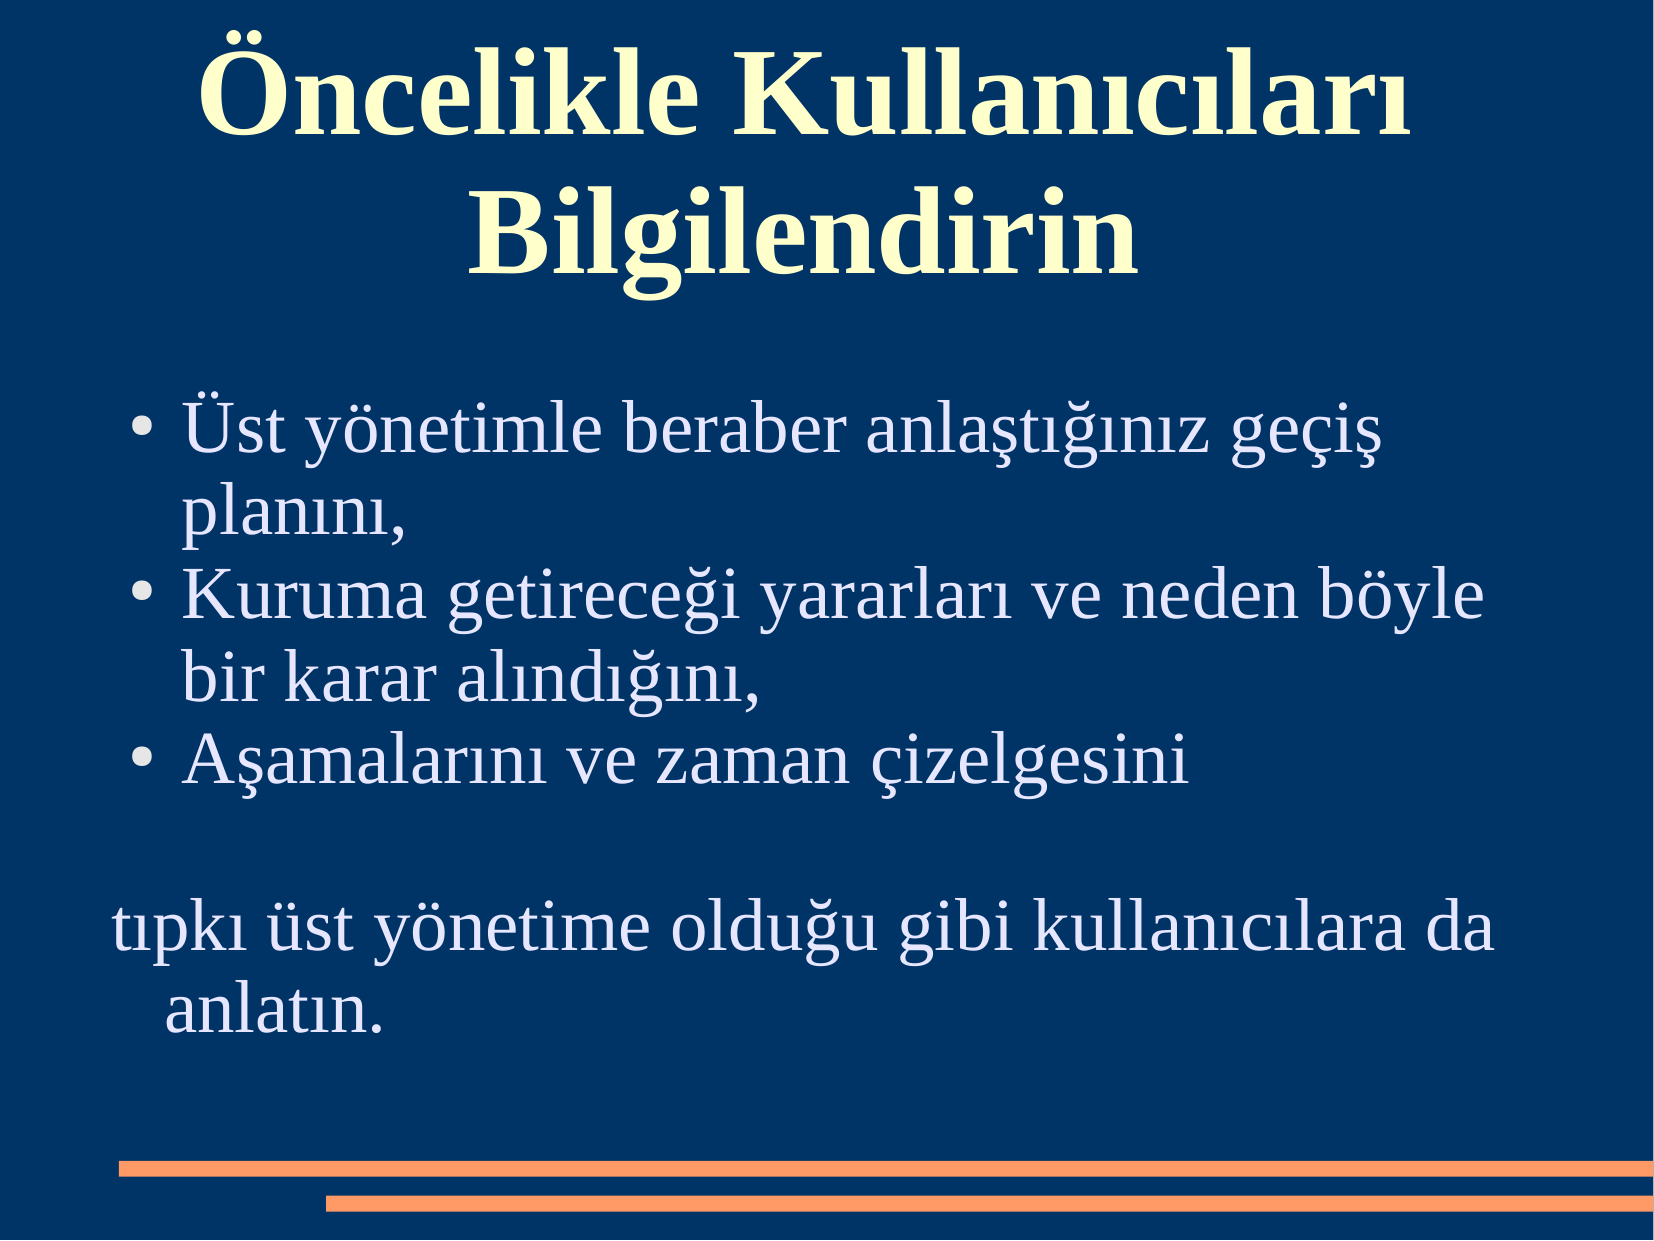

# Öncelikle Kullanıcıları Bilgilendirin
Üst yönetimle beraber anlaştığınız geçiş planını,
Kuruma getireceği yararları ve neden böyle bir karar alındığını,
Aşamalarını ve zaman çizelgesini
tıpkı üst yönetime olduğu gibi kullanıcılara da anlatın.